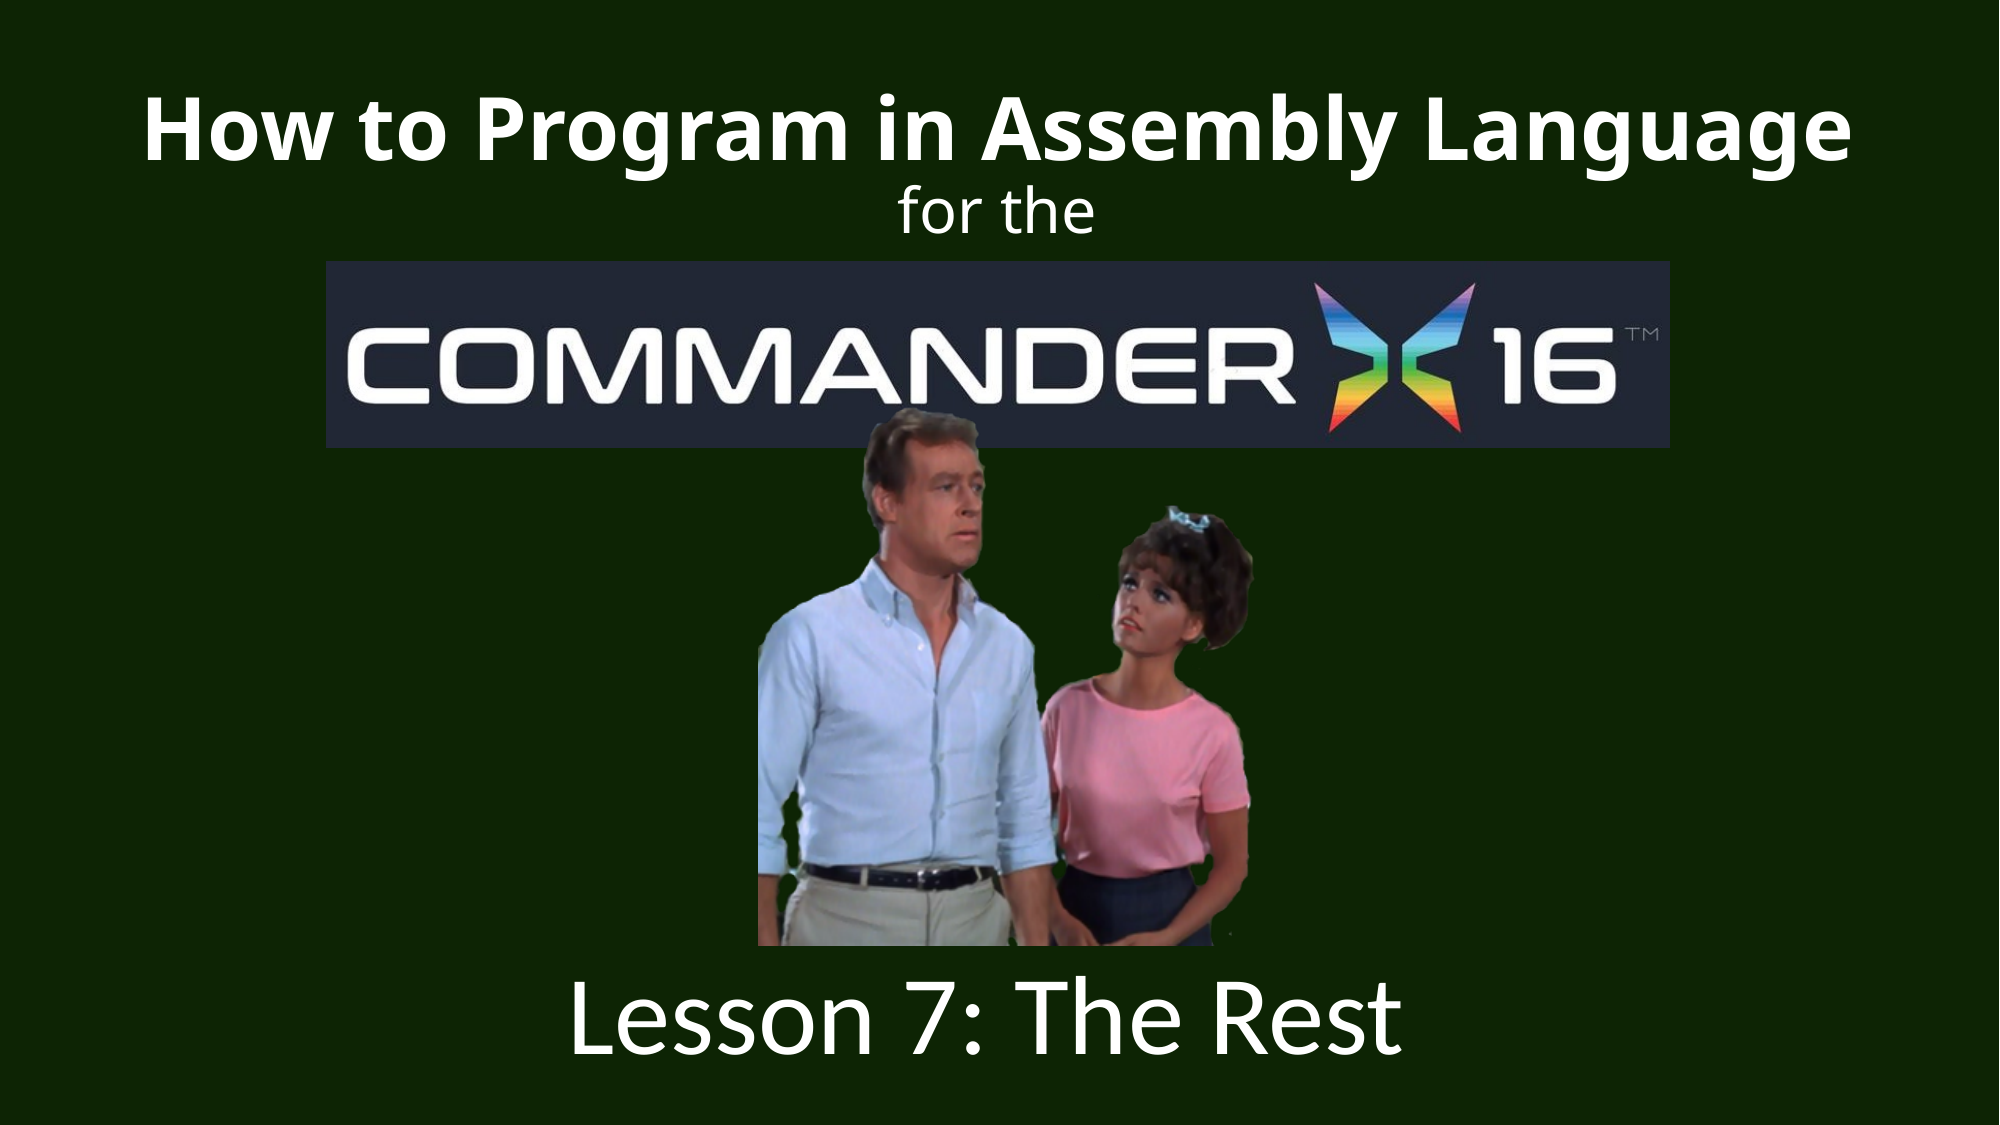

# How to Program in Assembly Language for the
Lesson 7: The Rest